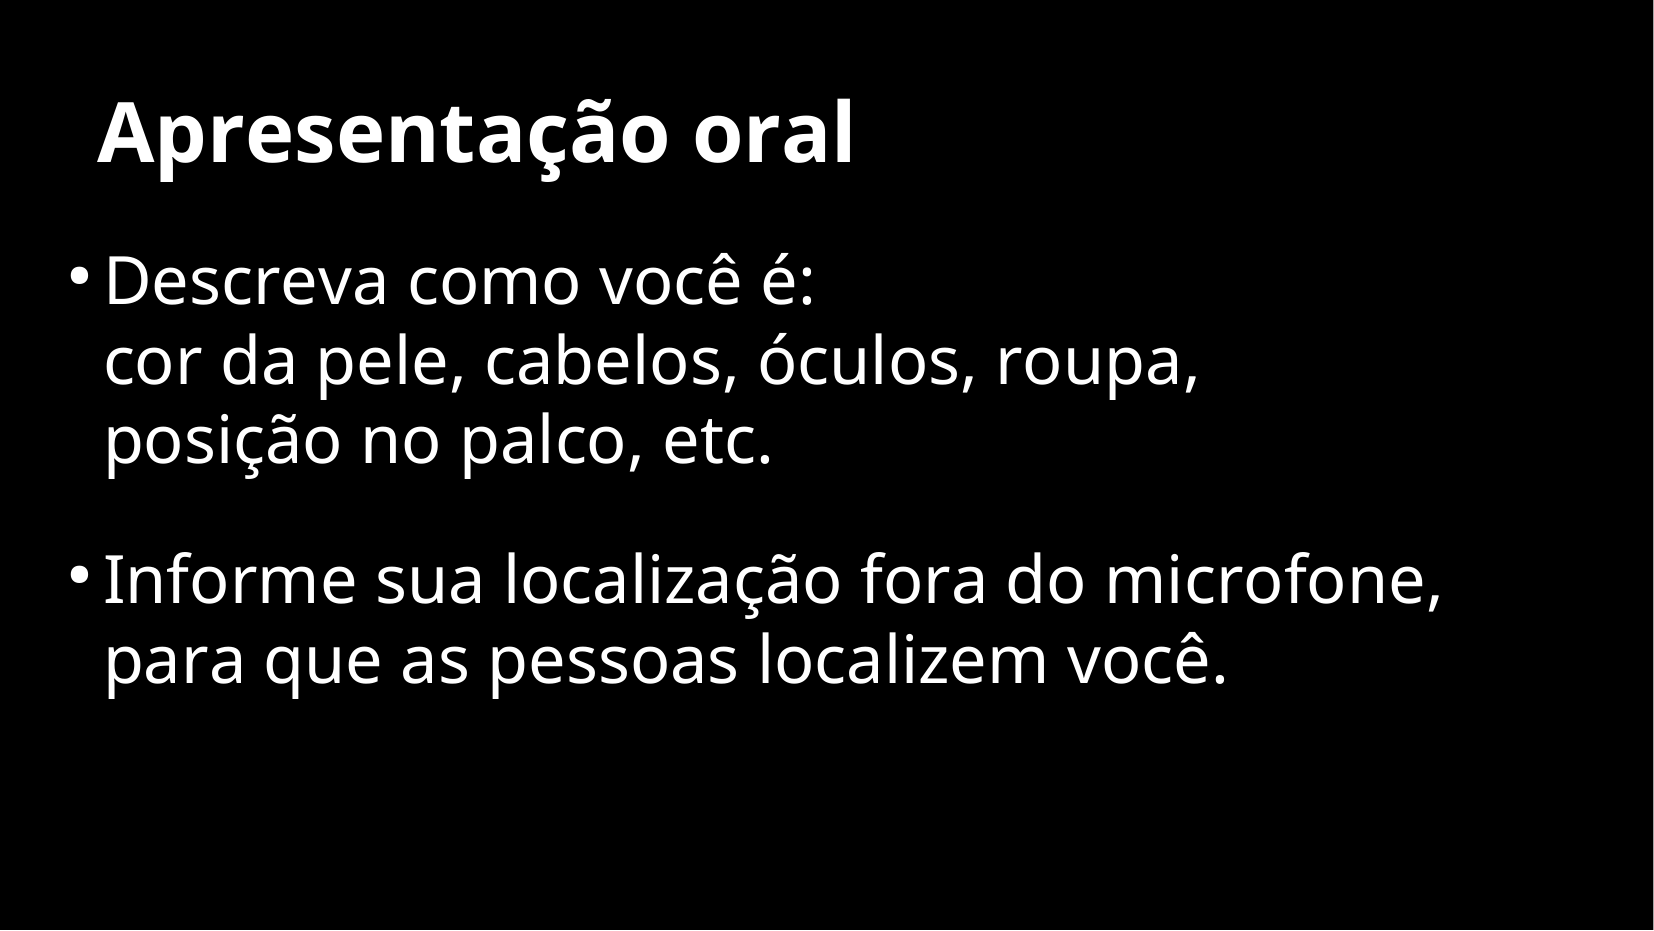

Apresentação oral
Descreva como você é:
cor da pele, cabelos, óculos, roupa, posição no palco, etc.
Informe sua localização fora do microfone, para que as pessoas localizem você.